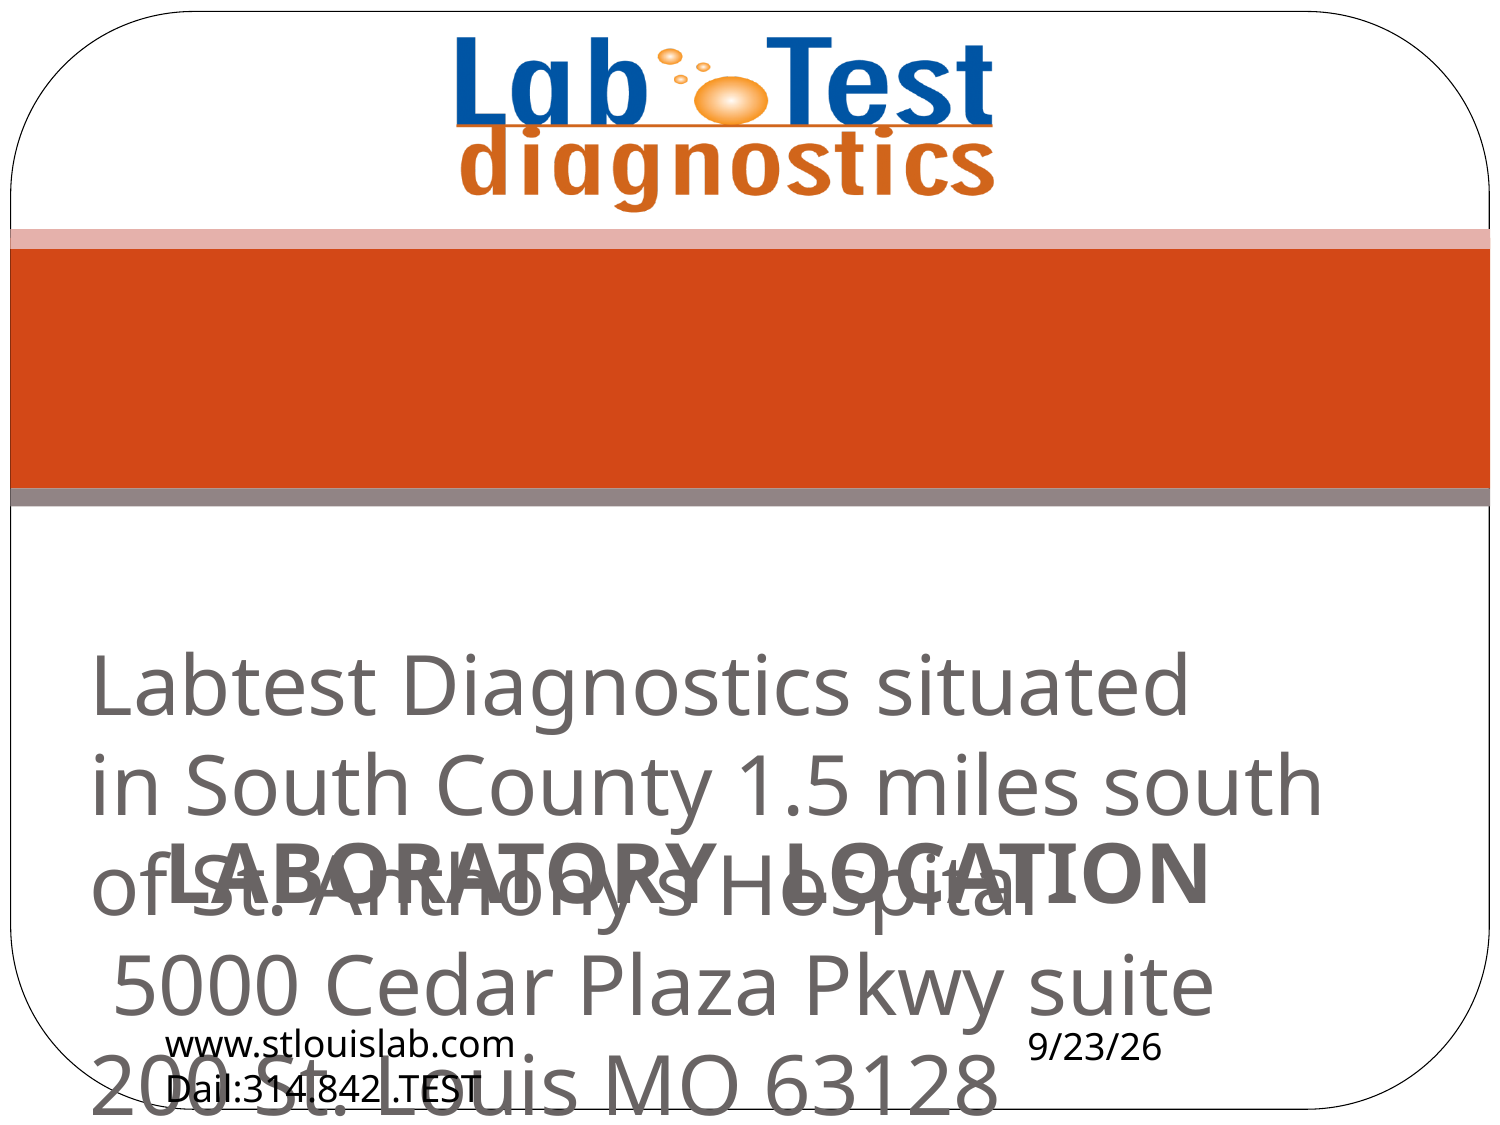

LABORATORY LOCATION
# Labtest Diagnostics situated
in South County 1.5 miles south of St. Anthony’s Hospital
 5000 Cedar Plaza Pkwy suite 200 St. Louis MO 63128
All testing will be performed at this facility
Drivers are available to pick up samples
 within 1 hour of your call for “Stat testing”
.
www.stlouislab.com Dail:314.842 .TEST